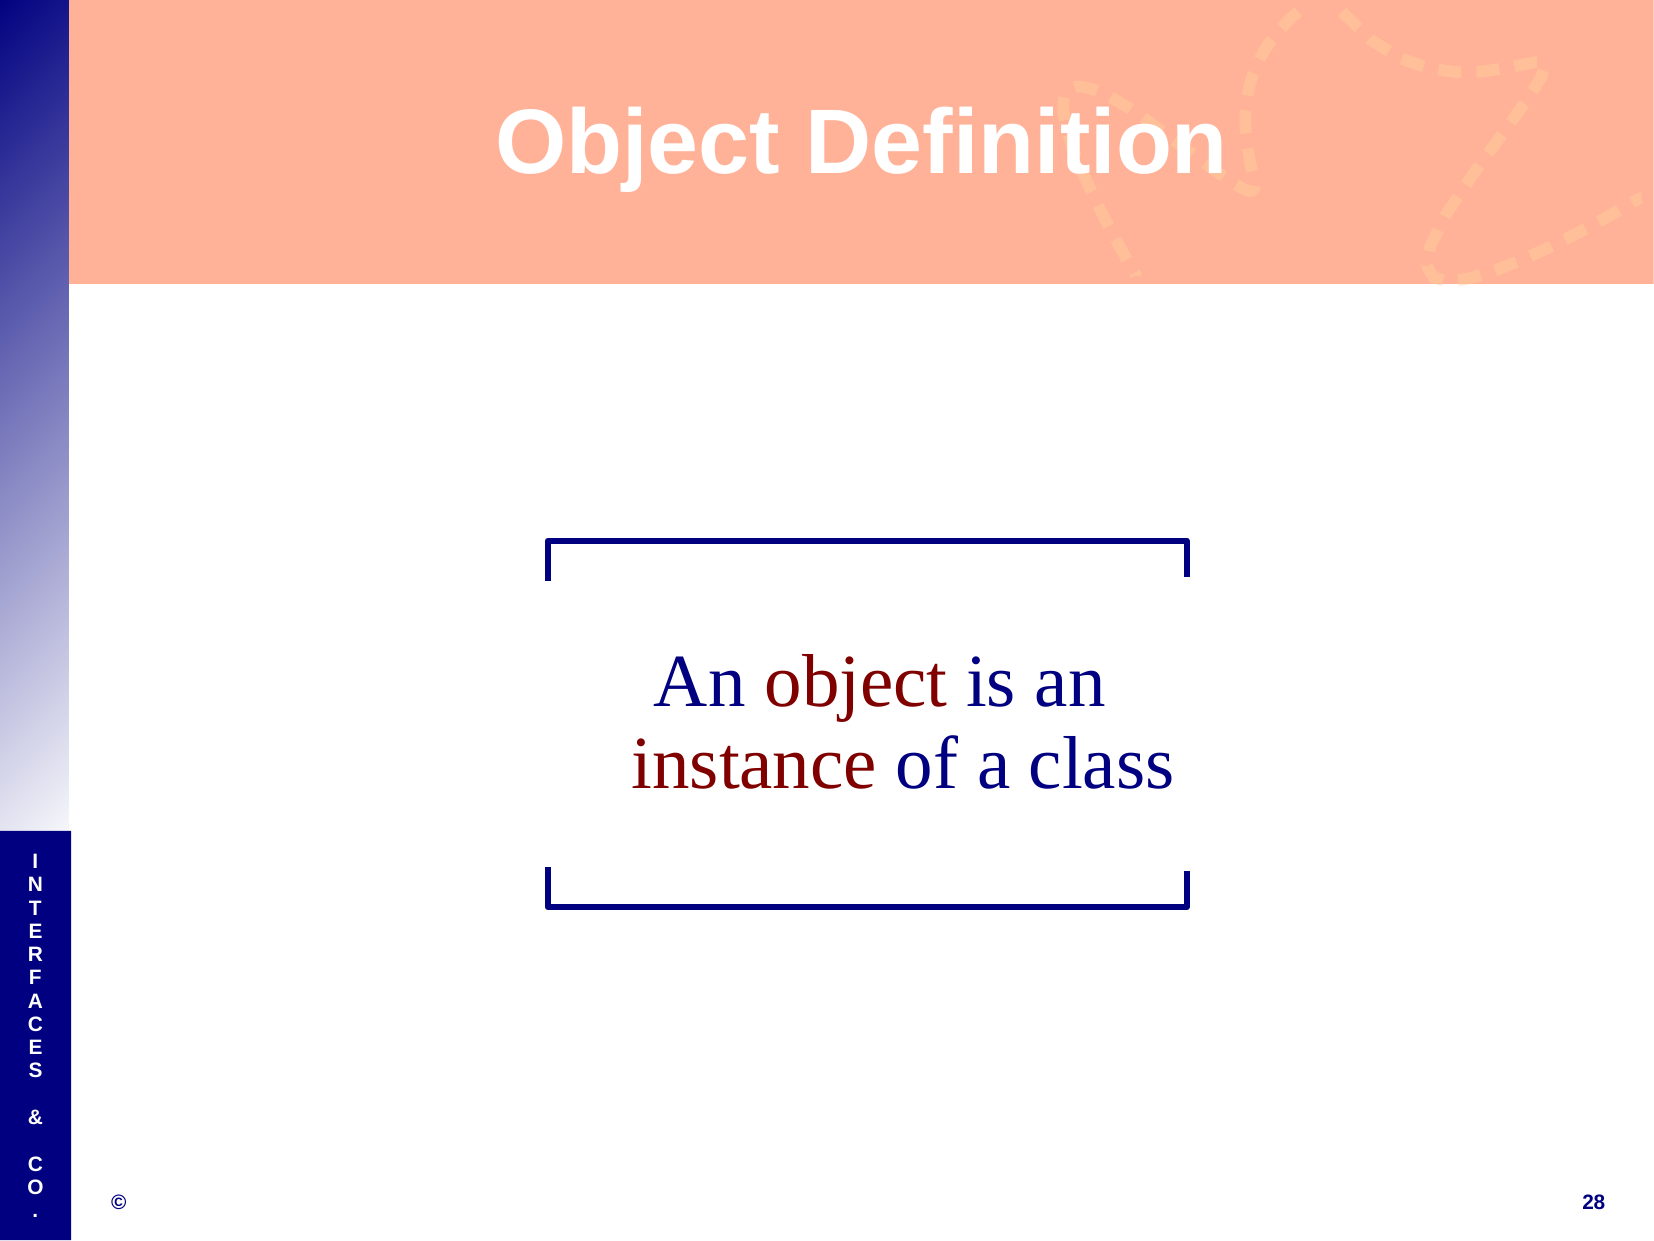

# Object Definition
An object is an instance of a class
I
N
T
E
R
F
A
C
E
S
&
C
O
.